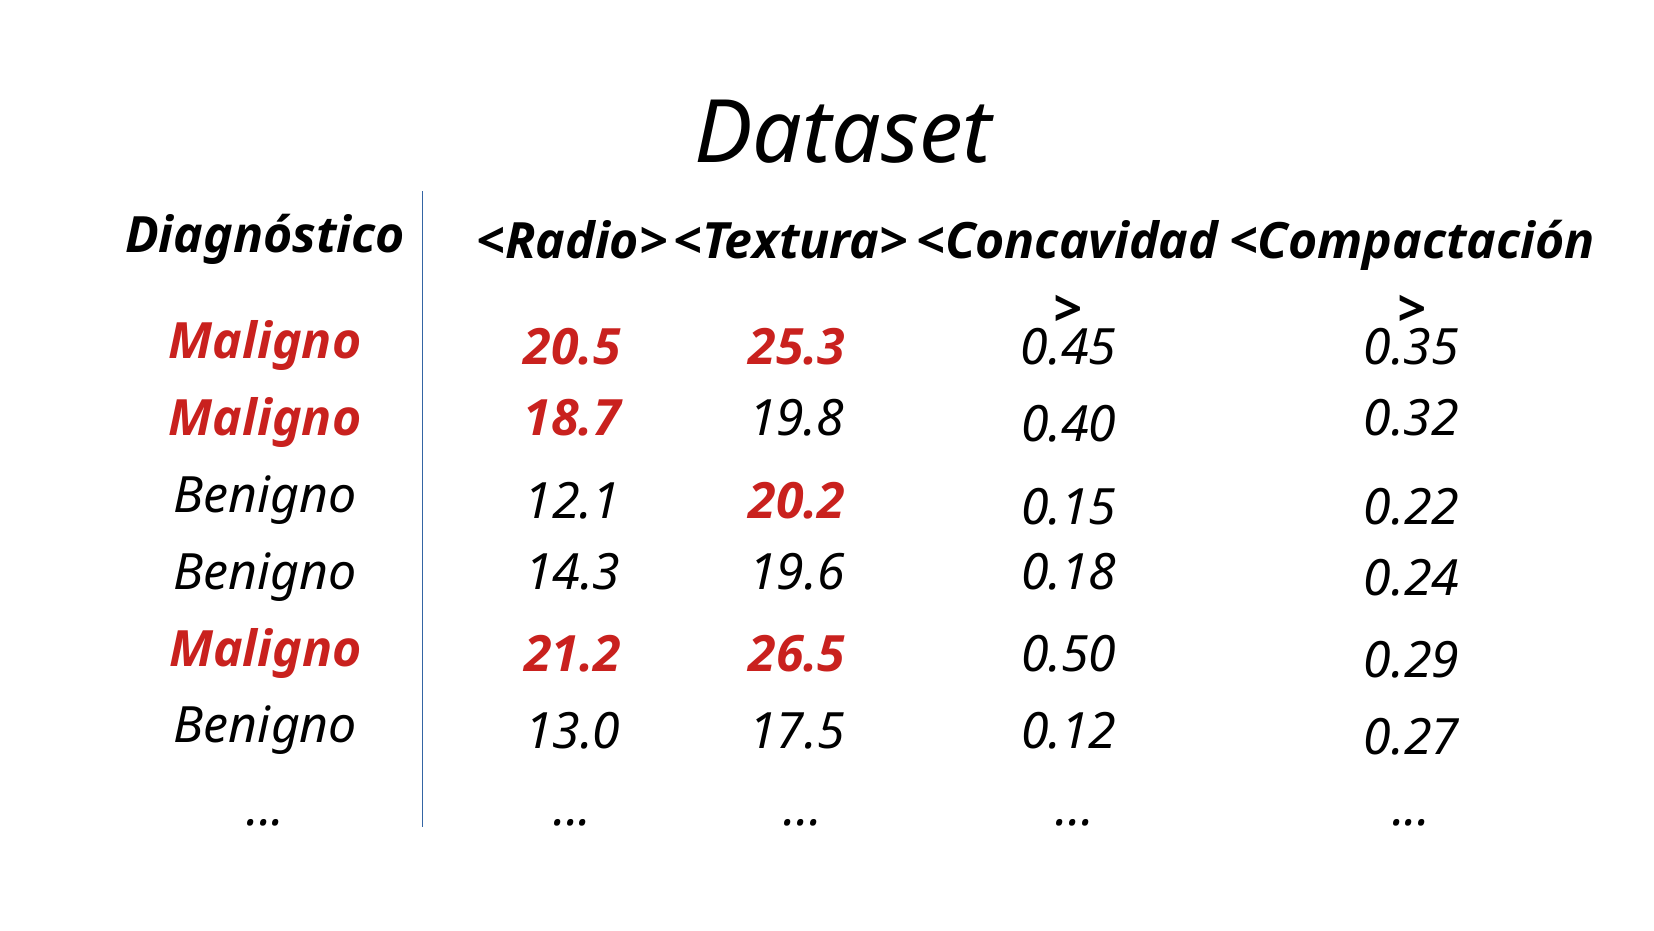

Dataset
Diagnóstico
<Radio>
<Textura>
<Concavidad>
<Compactación>
Maligno
20.5
25.3
0.45
0.35
Maligno
18.7
19.8
0.32
0.40
Benigno
12.1
20.2
0.15
0.22
Benigno
14.3
19.6
0.18
0.24
Maligno
21.2
26.5
0.50
0.29
Benigno
13.0
17.5
0.12
0.27
...
...
...
...
...